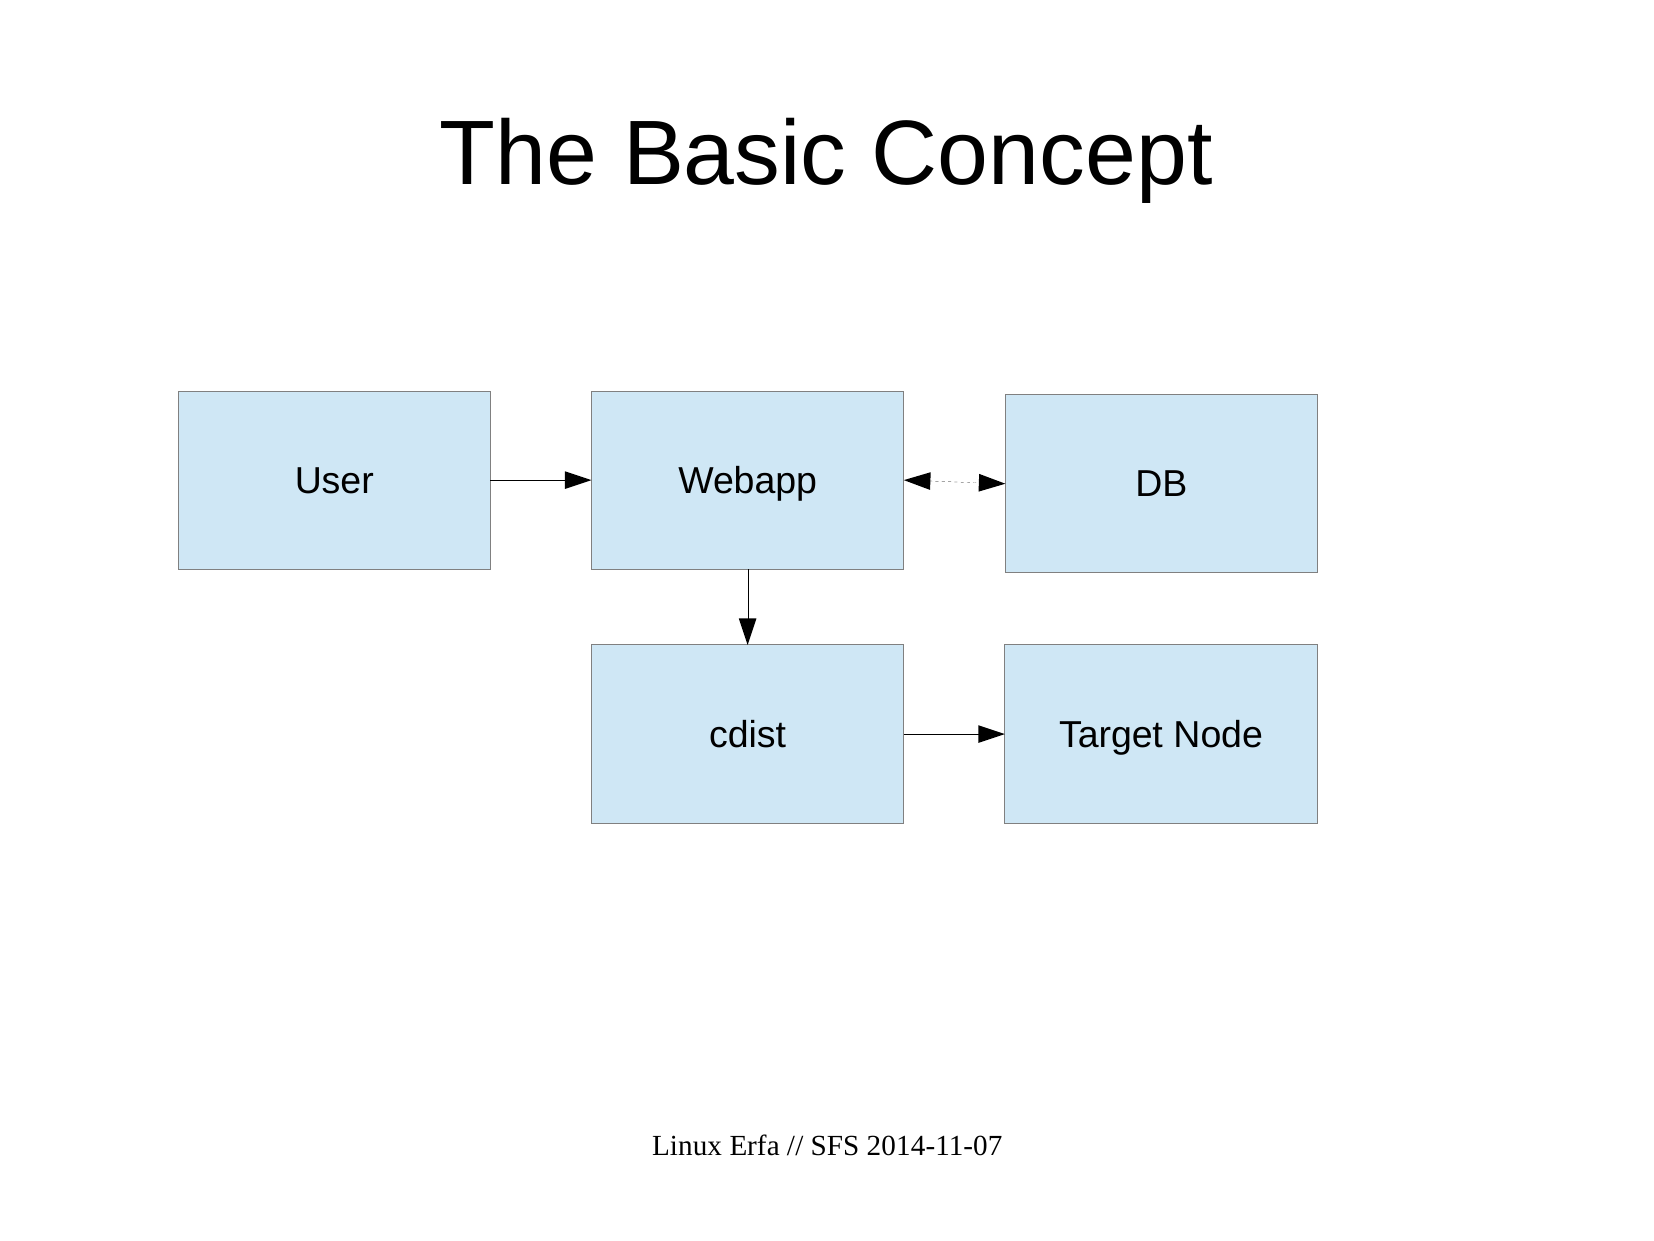

# The Basic Concept
User
Webapp
DB
cdist
Target Node
Linux Erfa // SFS 2014-11-07